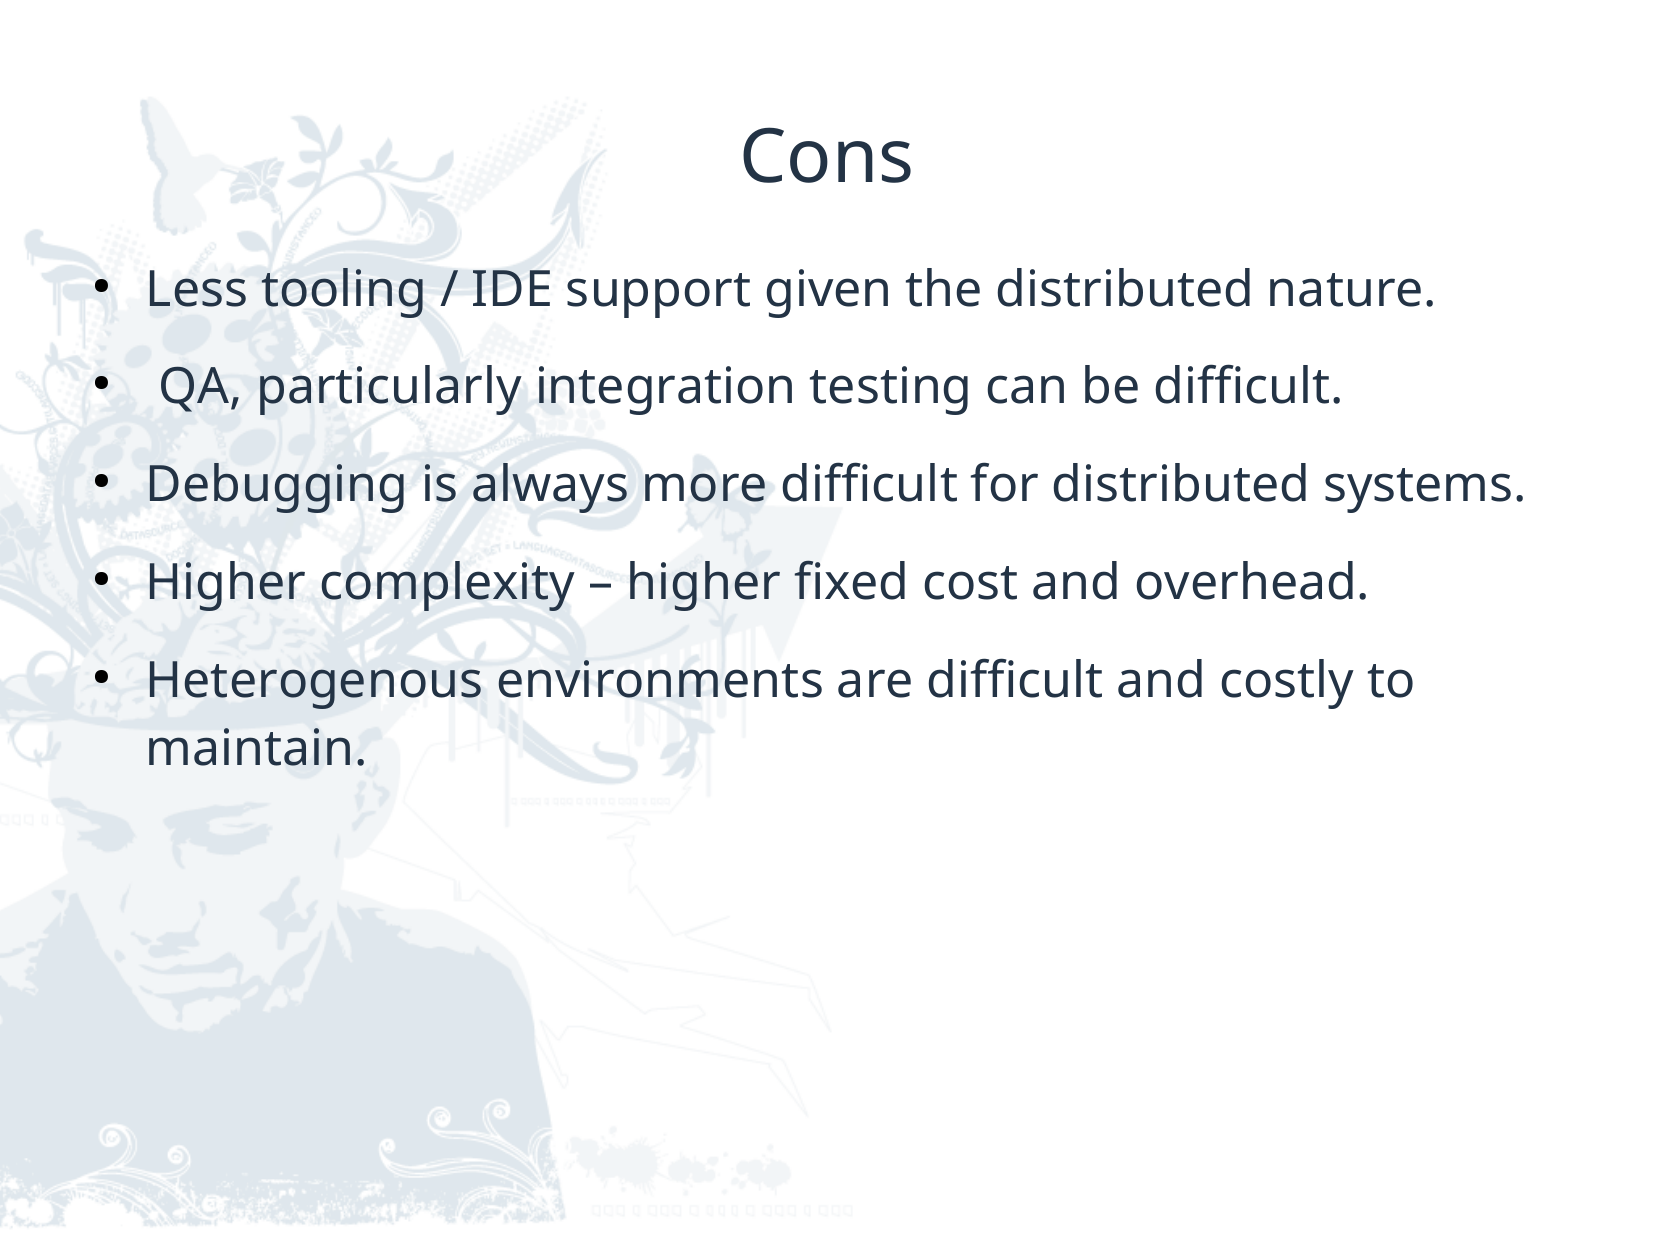

# Cons
Less tooling / IDE support given the distributed nature.
 QA, particularly integration testing can be difficult.
Debugging is always more difficult for distributed systems.
Higher complexity – higher fixed cost and overhead.
Heterogenous environments are difficult and costly to maintain.